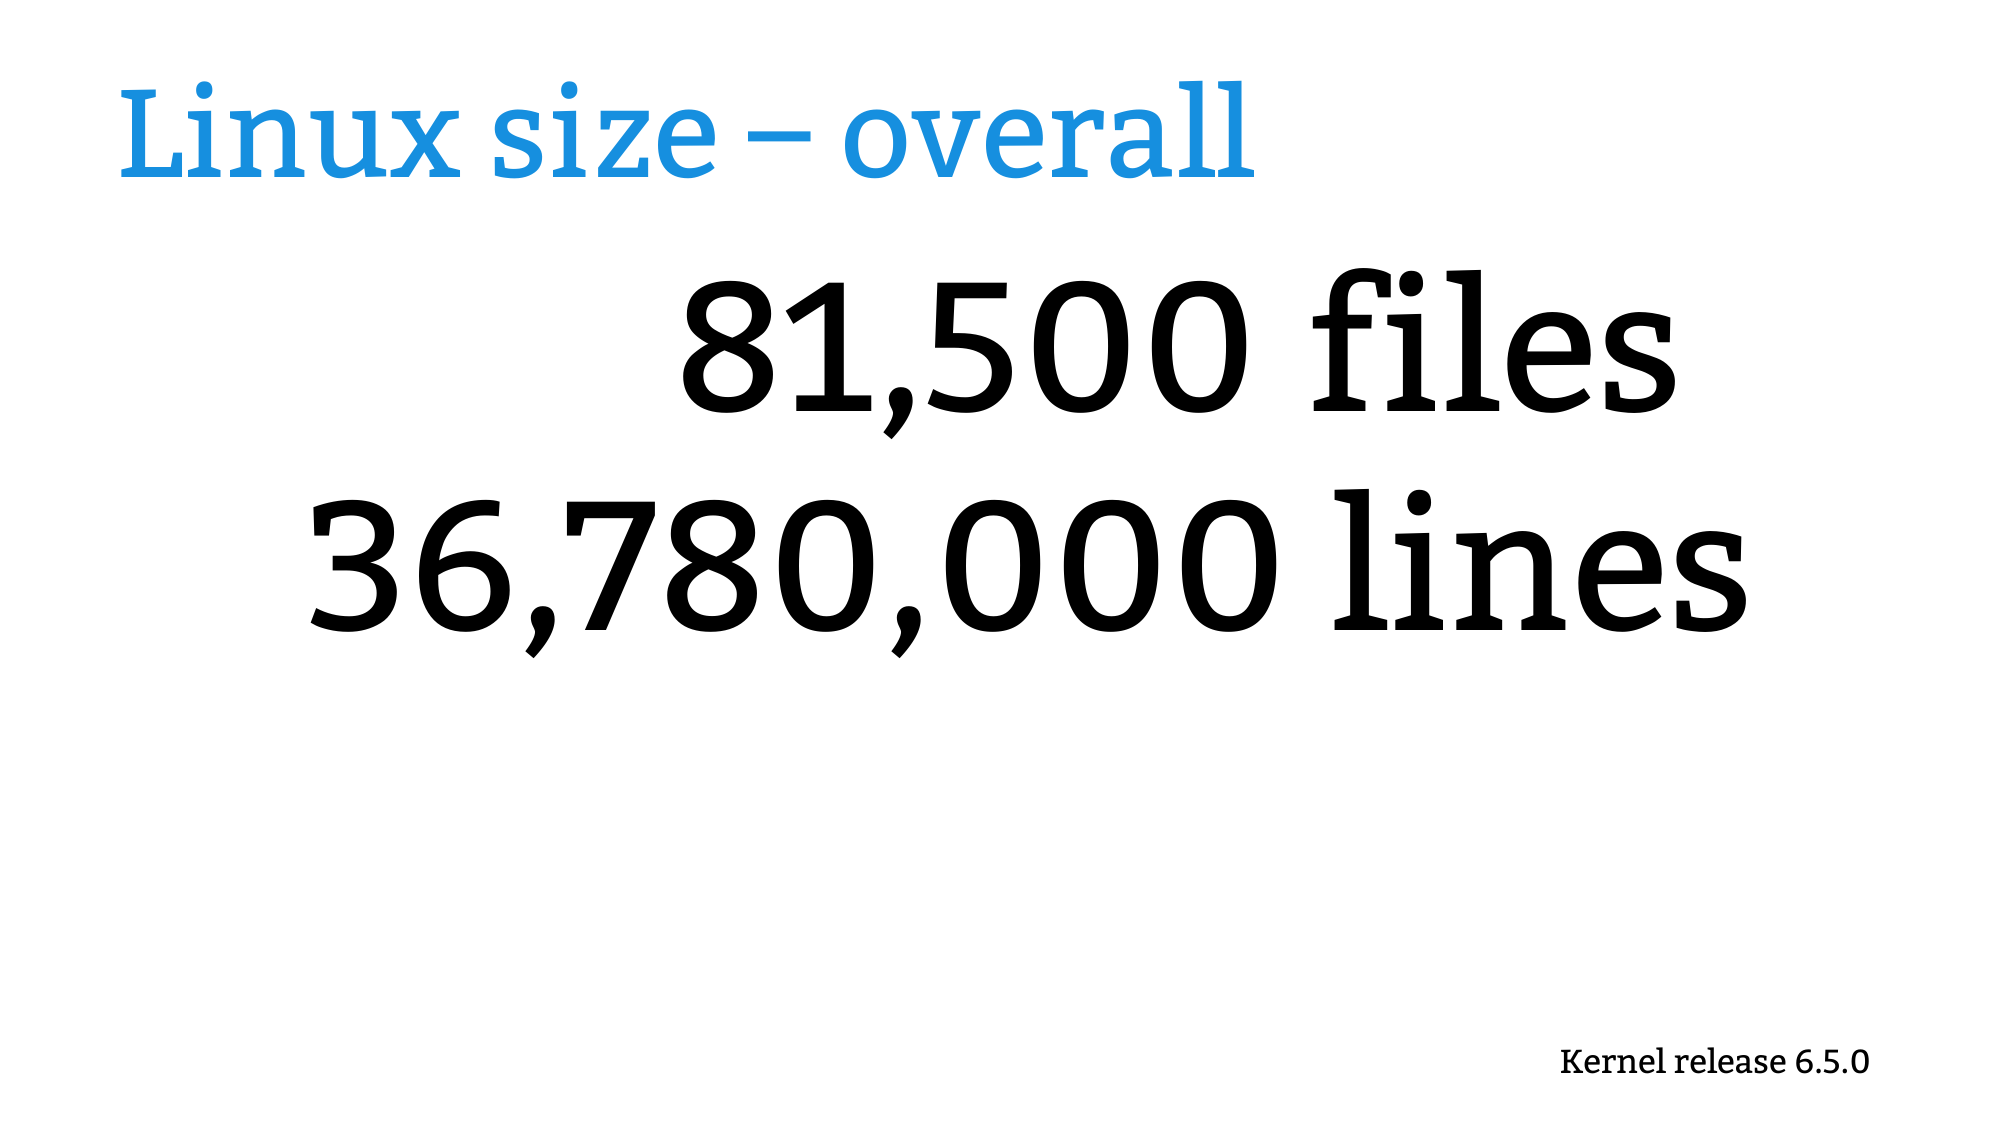

# Linux size – overall
 81,500 files
36,780,000 lines
Kernel release 6.5.0